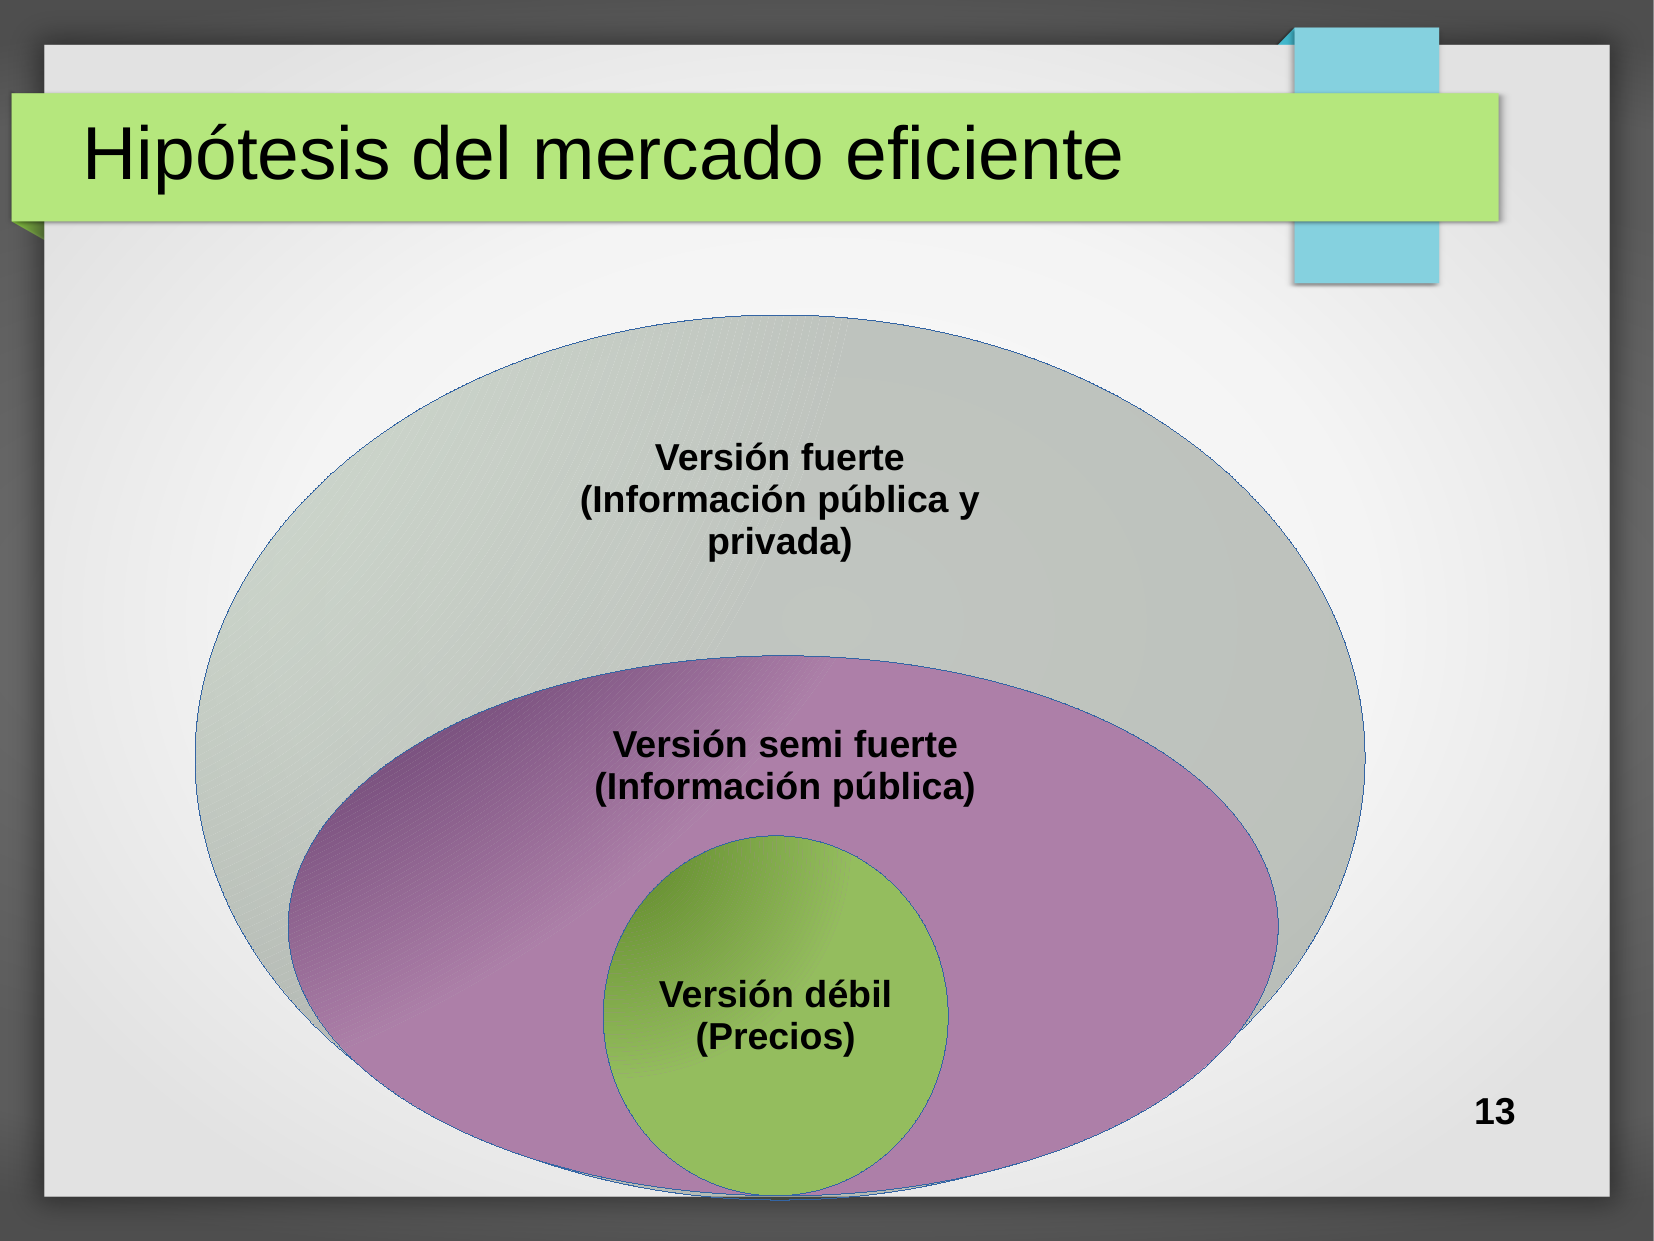

# Hipótesis del mercado eficiente
Versión fuerte
(Información pública y privada)
Versión semi fuerte
(Información pública)
Versión débil
(Precios)